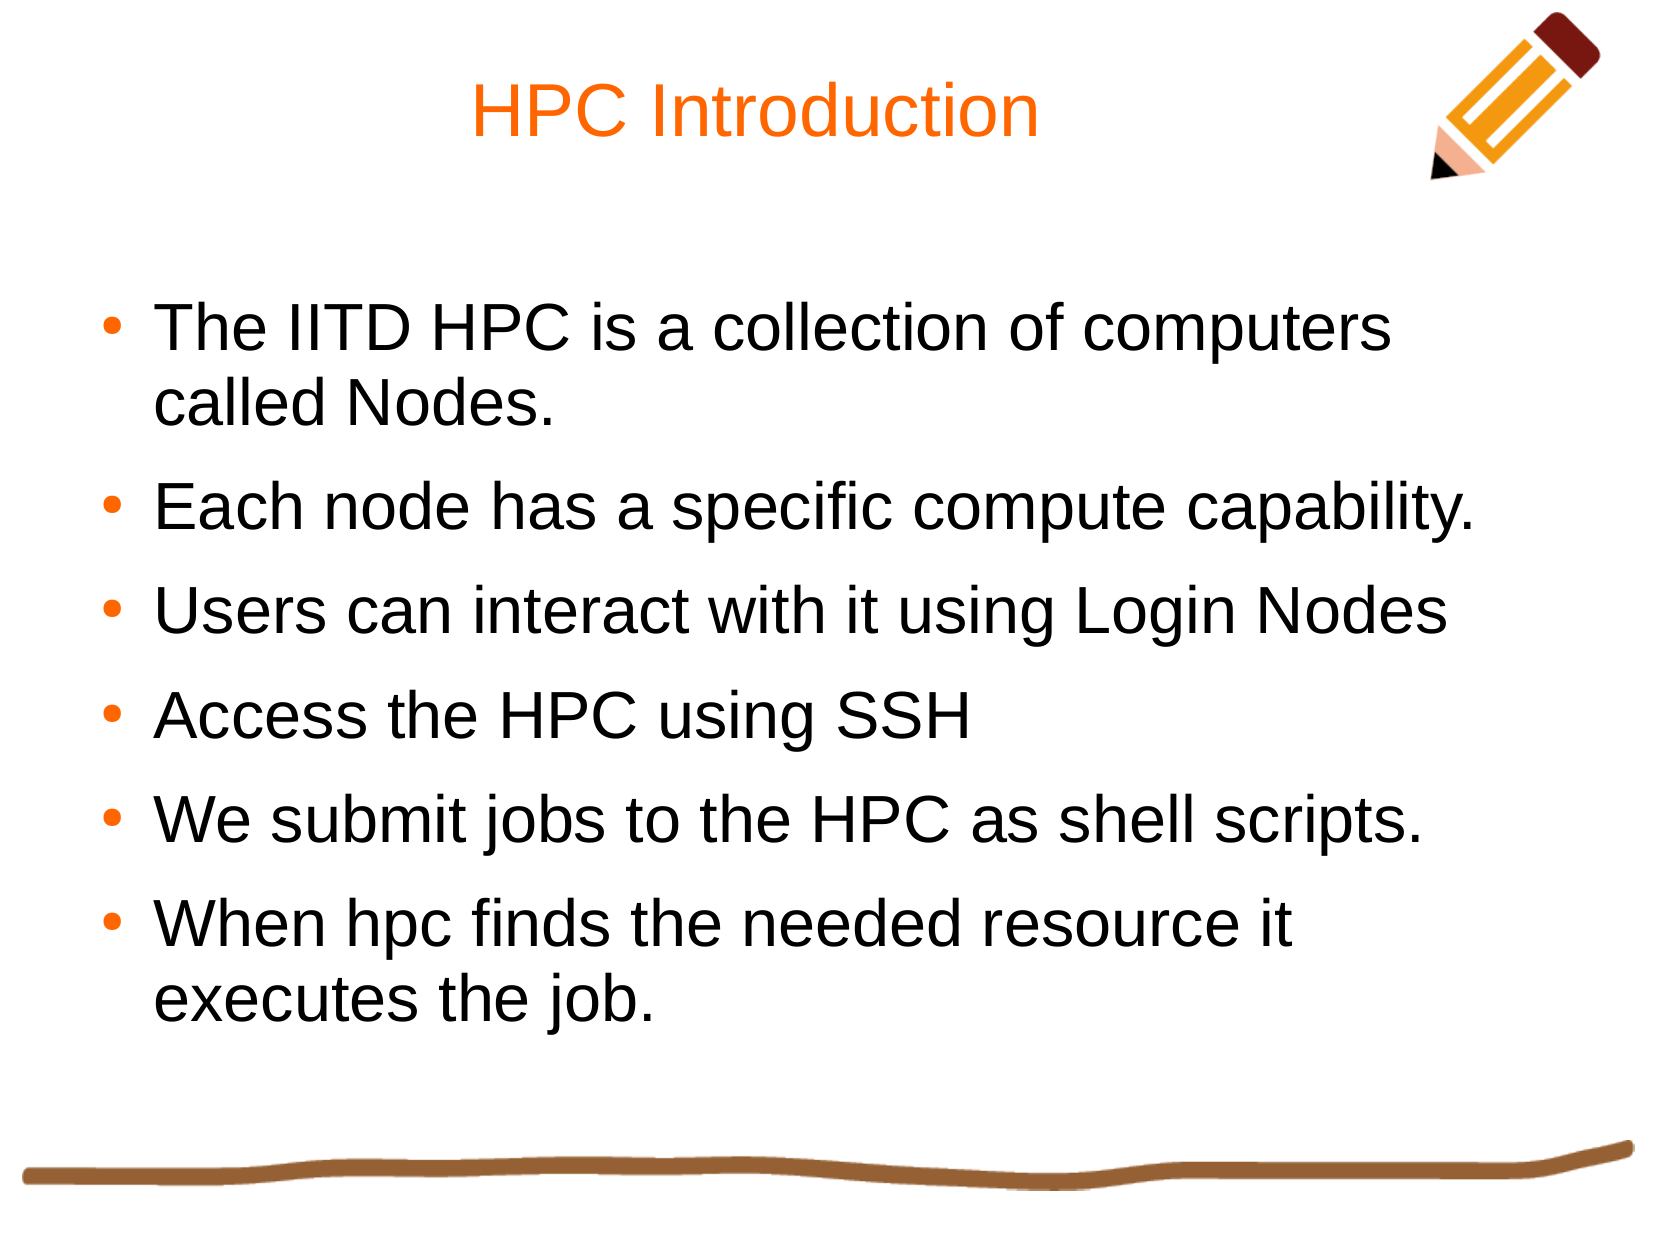

# HPC Introduction
The IITD HPC is a collection of computers called Nodes.
Each node has a specific compute capability.
Users can interact with it using Login Nodes
Access the HPC using SSH
We submit jobs to the HPC as shell scripts.
When hpc finds the needed resource it executes the job.